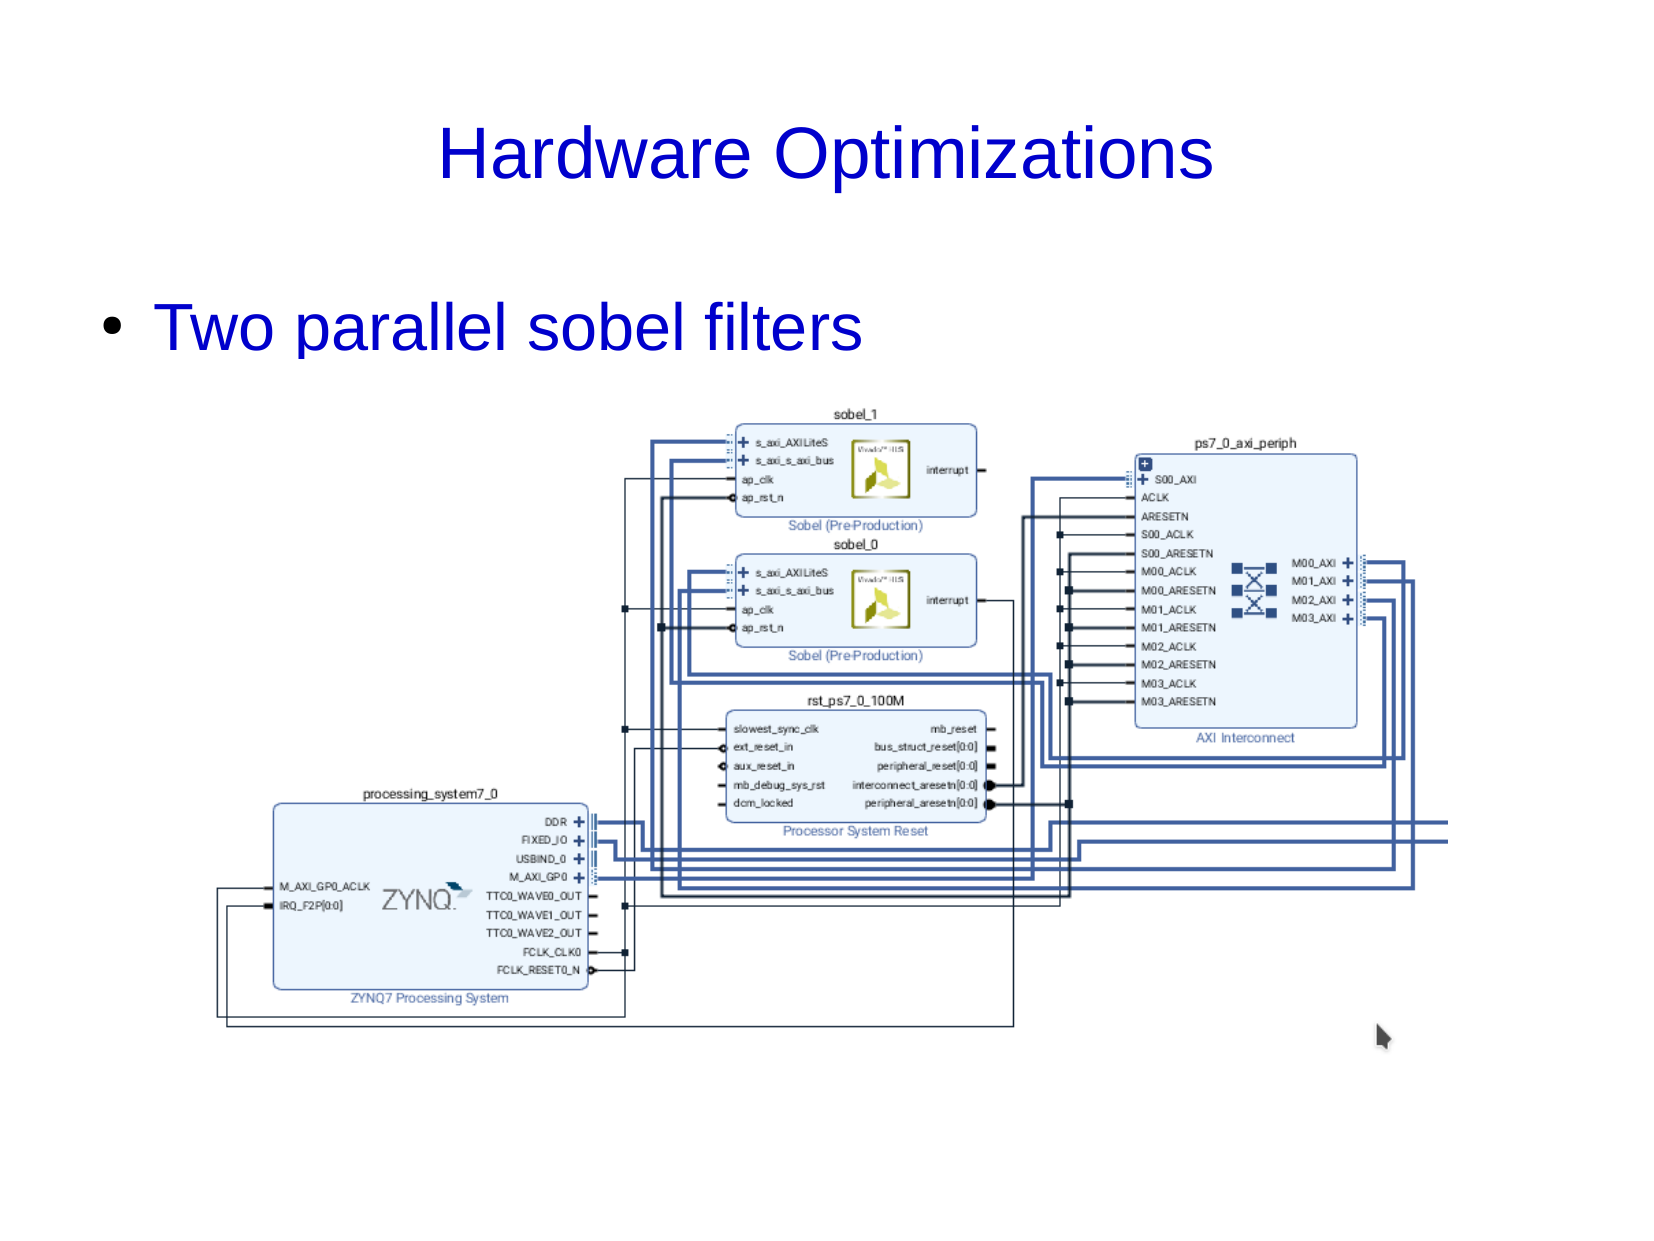

# Hardware Optimizations
Two parallel sobel filters